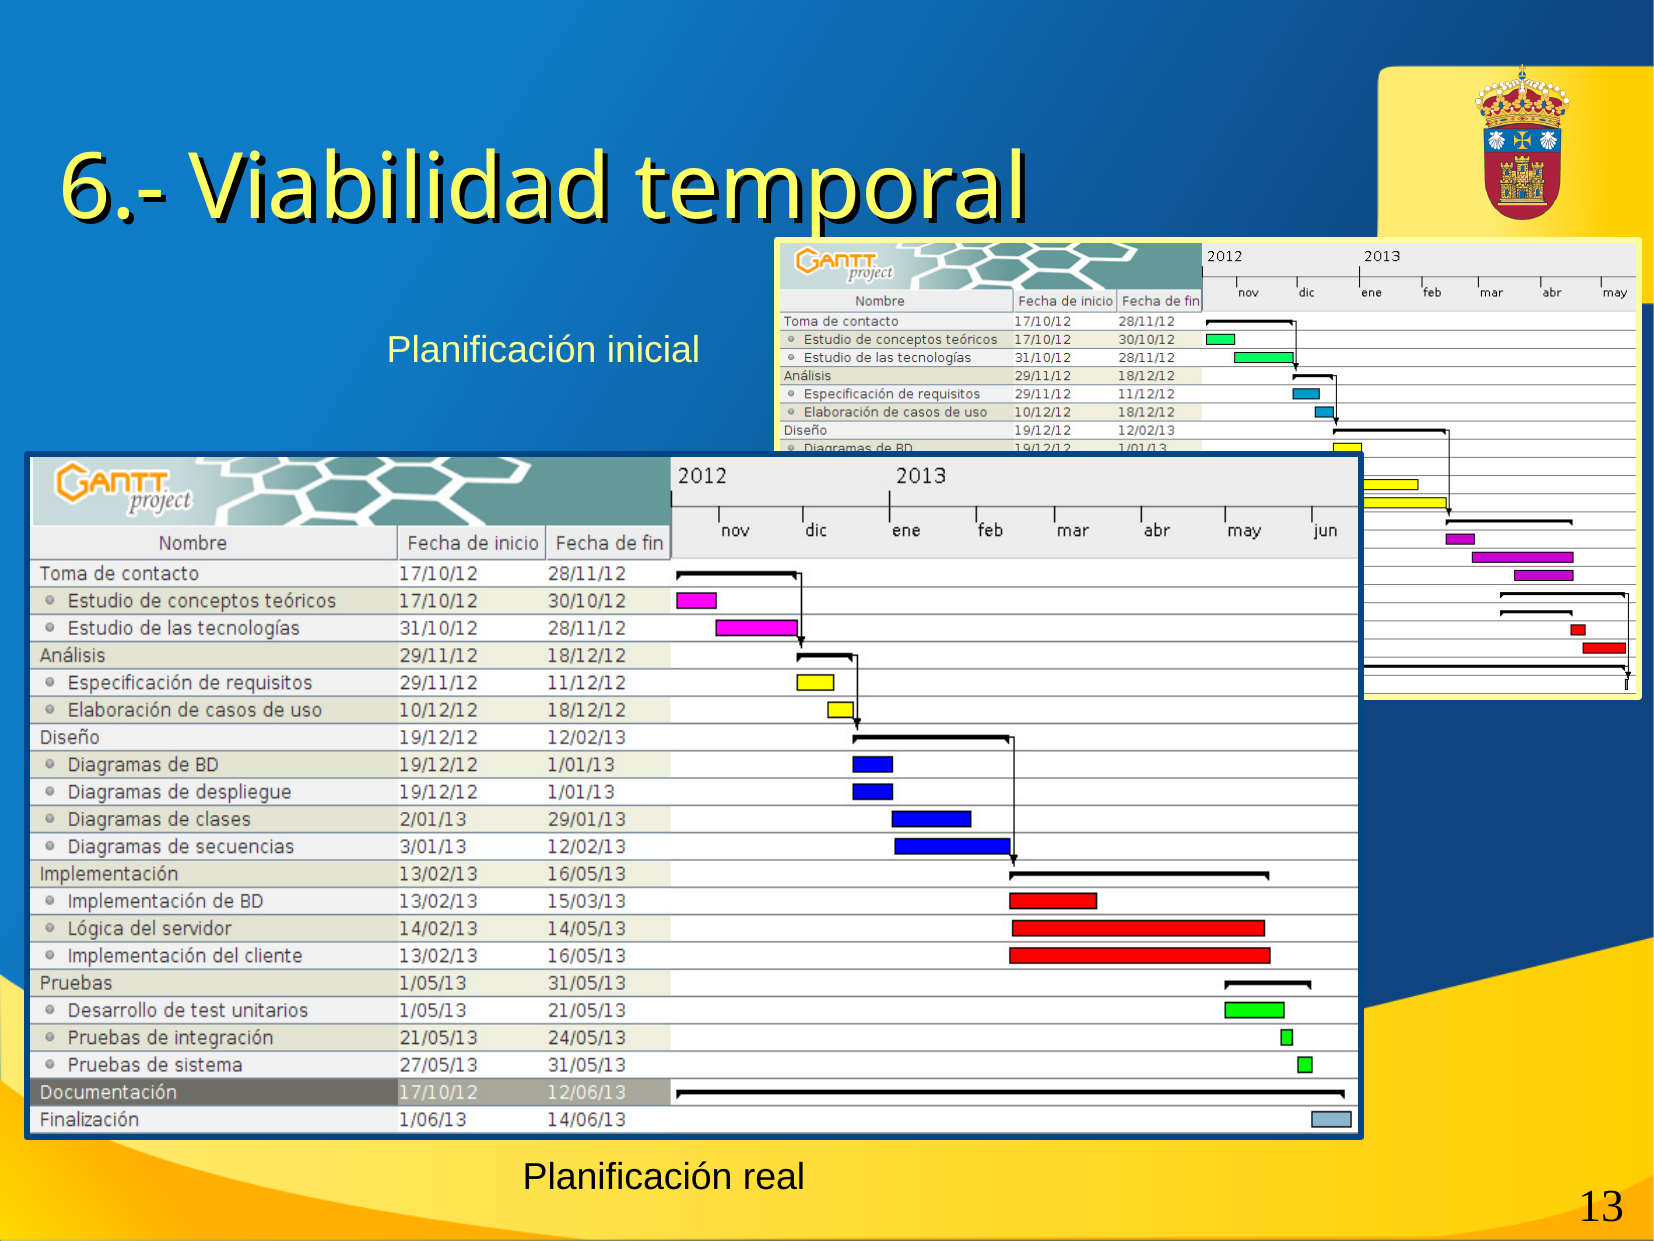

# 6.- Viabilidad temporal
Planificación inicial
Planificación real
13